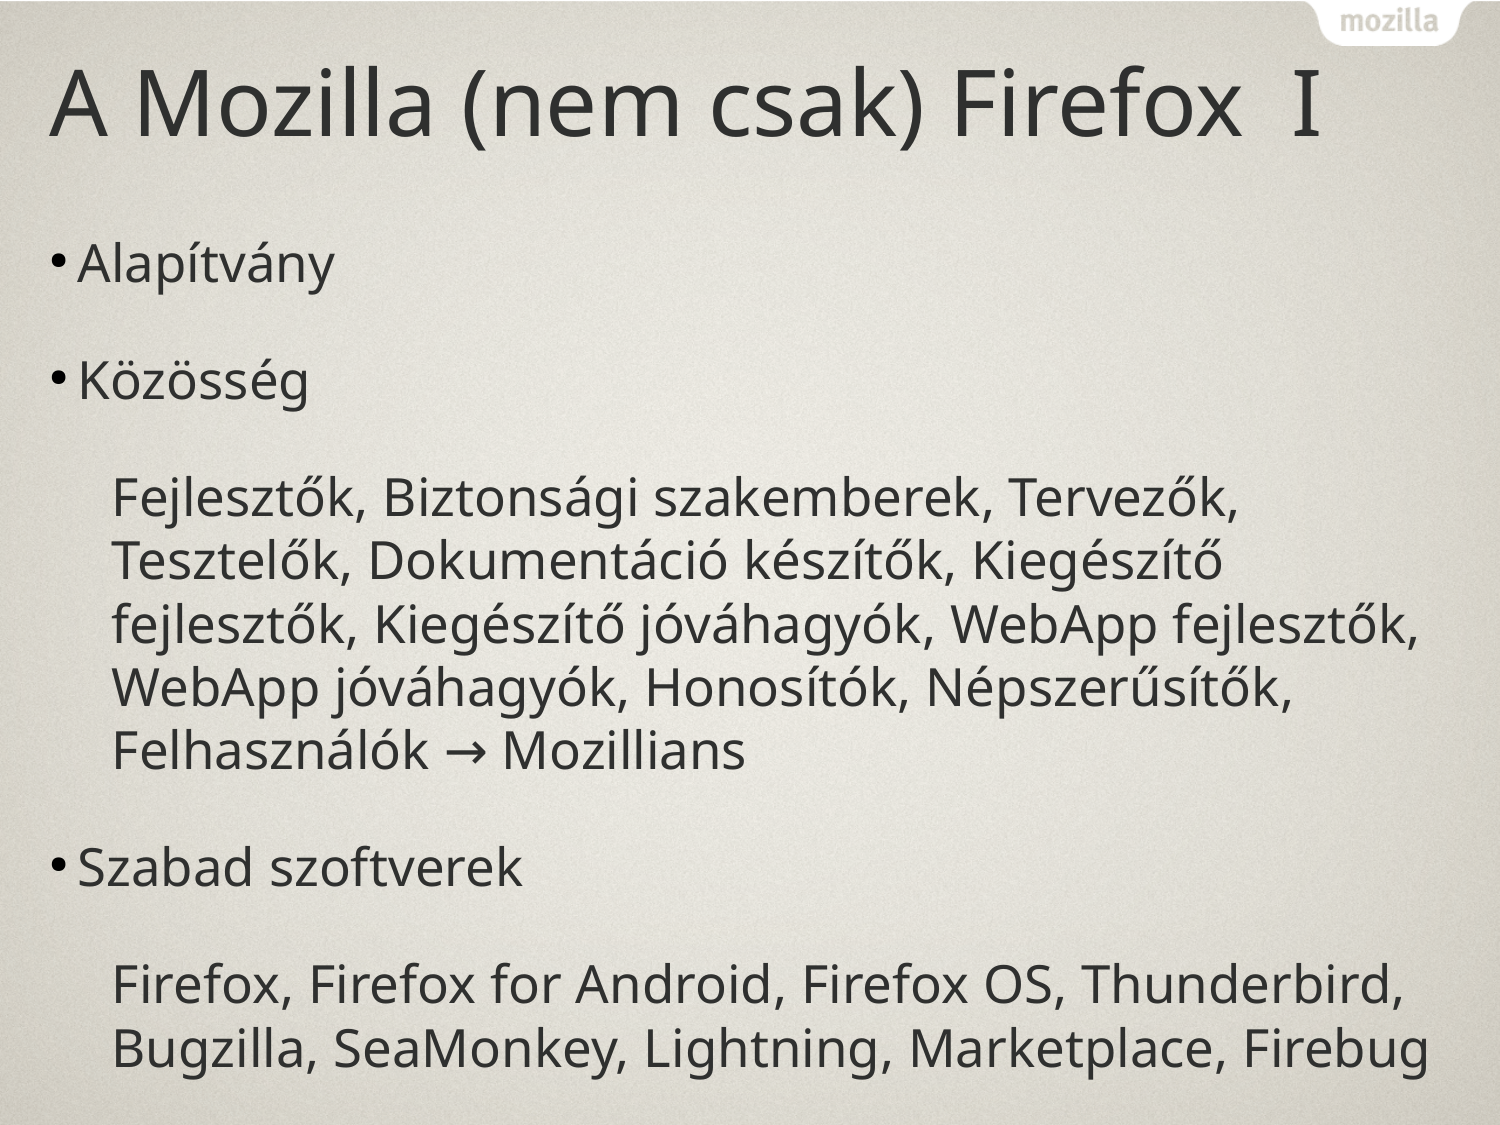

# A Mozilla (nem csak) Firefox I
Alapítvány
Közösség
Fejlesztők, Biztonsági szakemberek, Tervezők, Tesztelők, Dokumentáció készítők, Kiegészítő fejlesztők, Kiegészítő jóváhagyók, WebApp fejlesztők, WebApp jóváhagyók, Honosítók, Népszerűsítők, Felhasználók → Mozillians
Szabad szoftverek
Firefox, Firefox for Android, Firefox OS, Thunderbird, Bugzilla, SeaMonkey, Lightning, Marketplace, Firebug